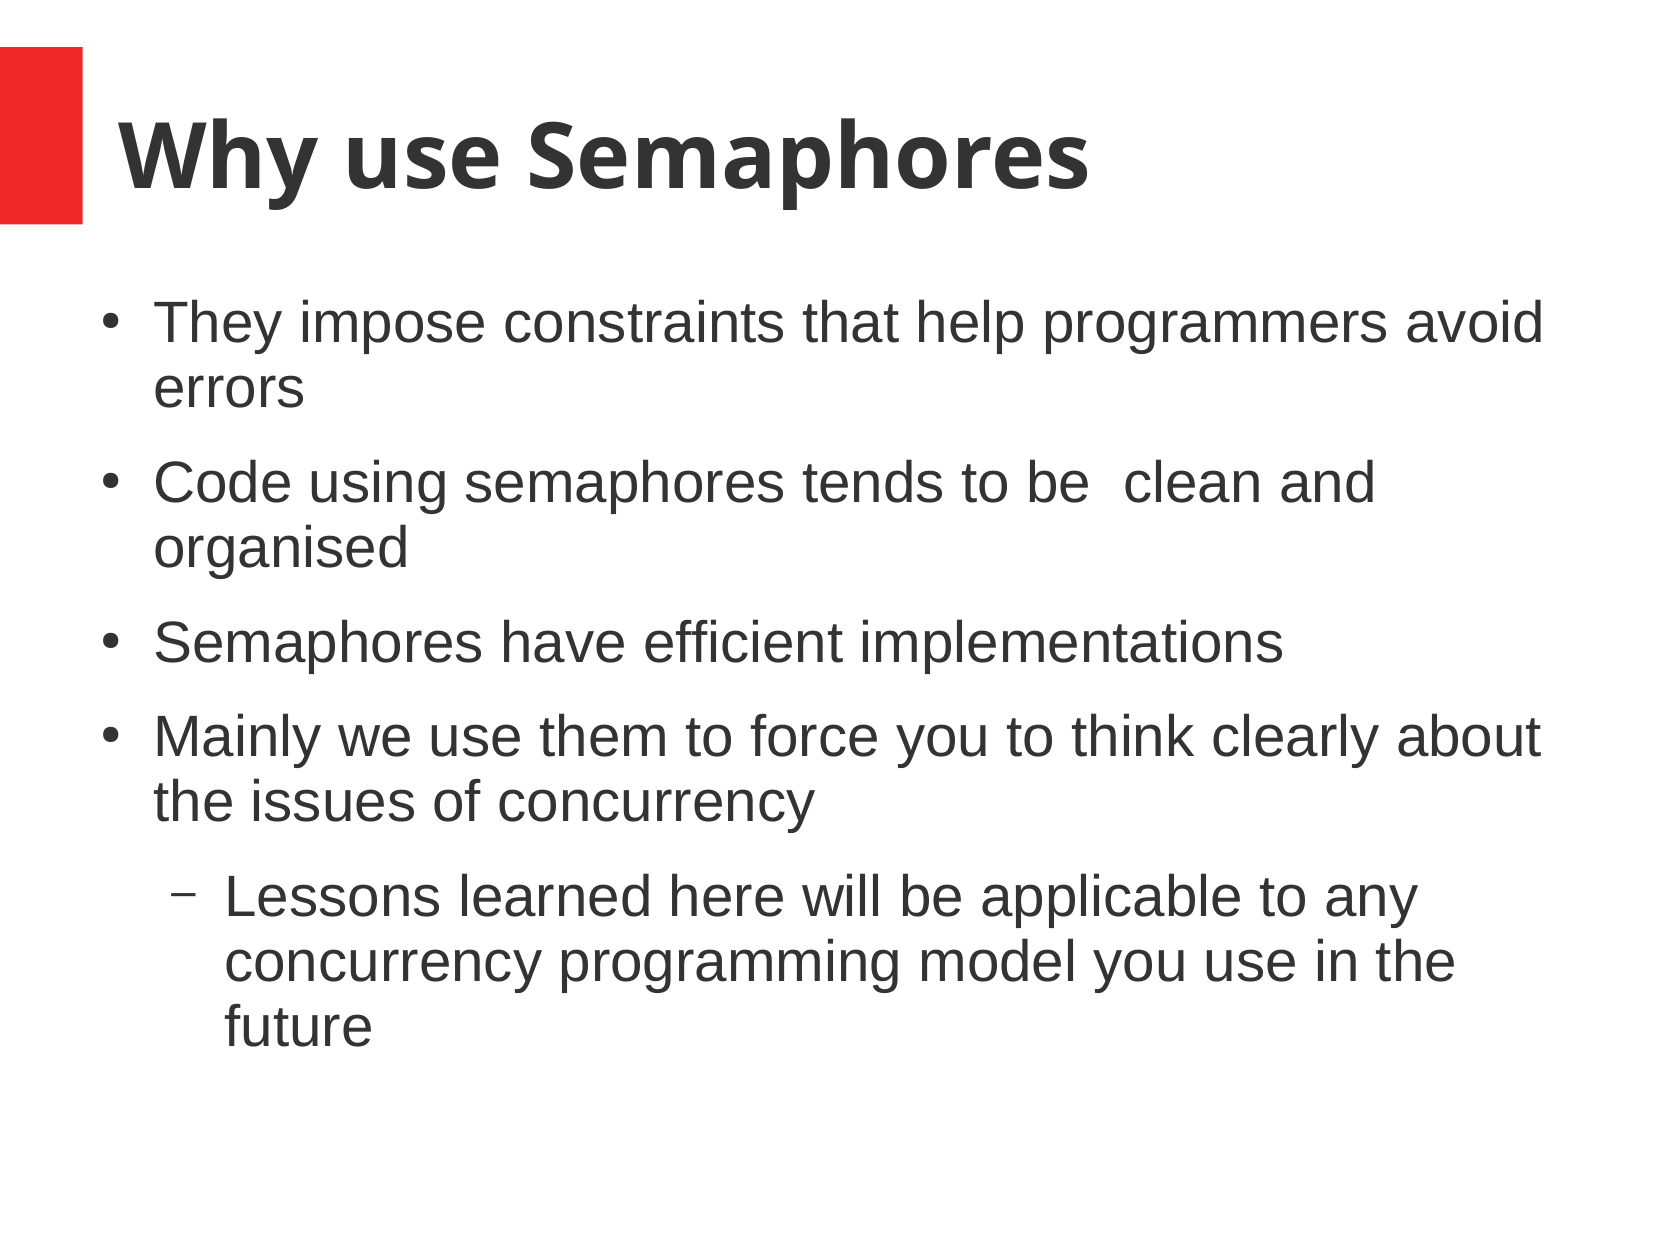

# Why use Semaphores
They impose constraints that help programmers avoid errors
Code using semaphores tends to be clean and organised
Semaphores have efficient implementations
Mainly we use them to force you to think clearly about the issues of concurrency
Lessons learned here will be applicable to any concurrency programming model you use in the future